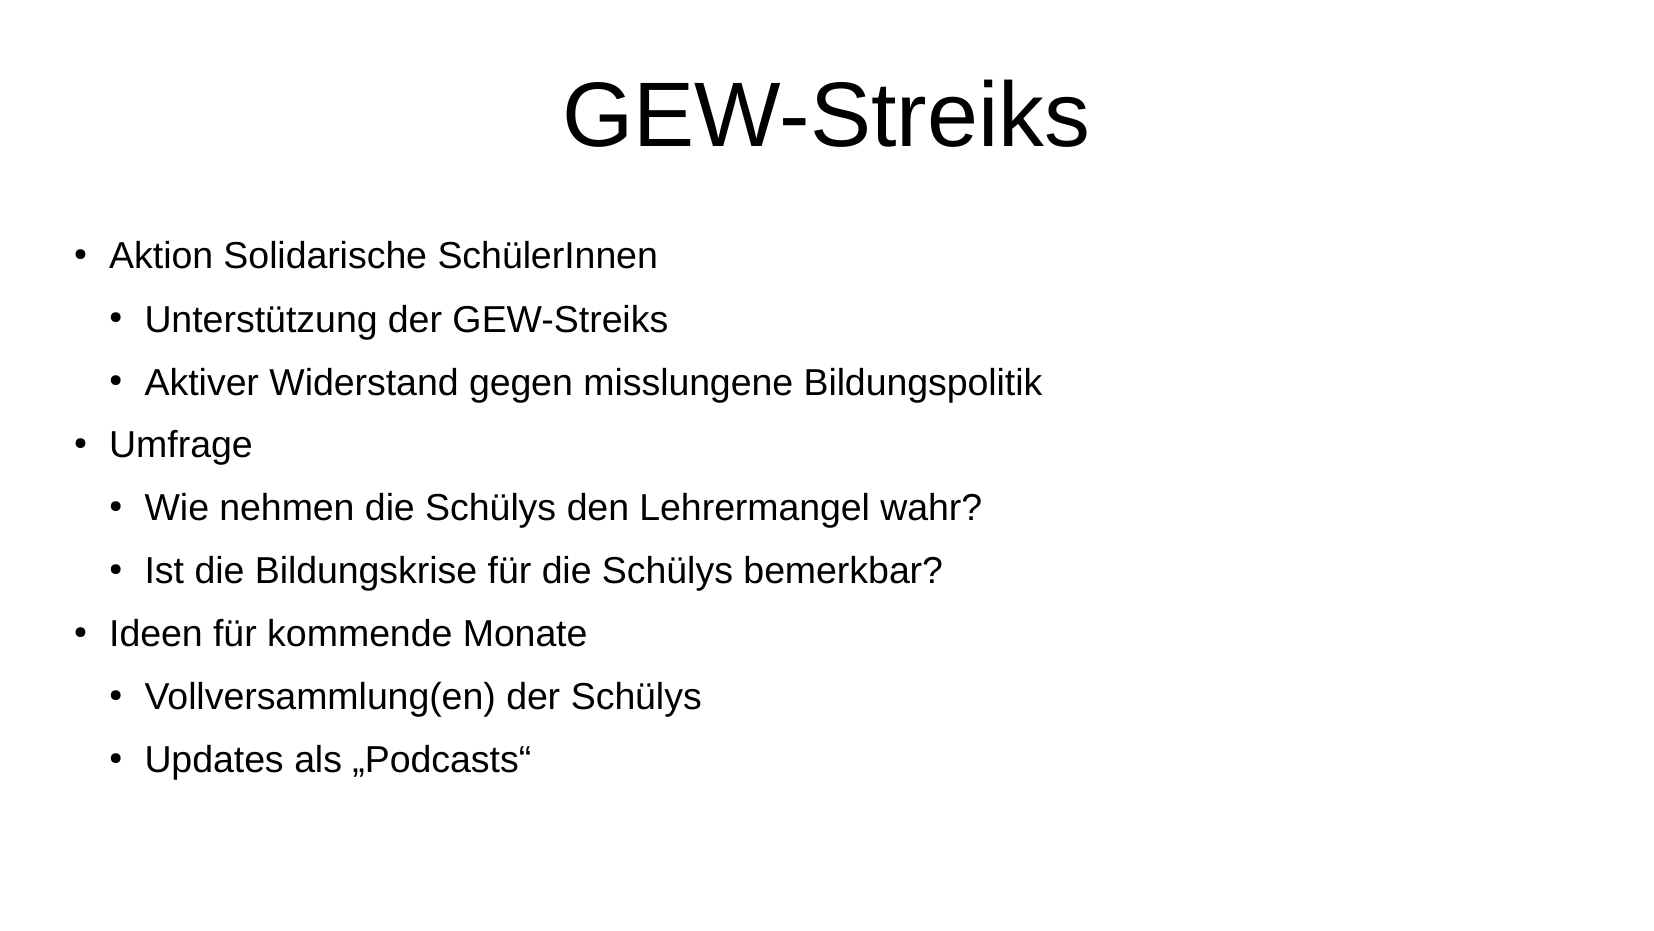

# GEW-Streiks
Aktion Solidarische SchülerInnen
Unterstützung der GEW-Streiks
Aktiver Widerstand gegen misslungene Bildungspolitik
Umfrage
Wie nehmen die Schülys den Lehrermangel wahr?
Ist die Bildungskrise für die Schülys bemerkbar?
Ideen für kommende Monate
Vollversammlung(en) der Schülys
Updates als „Podcasts“